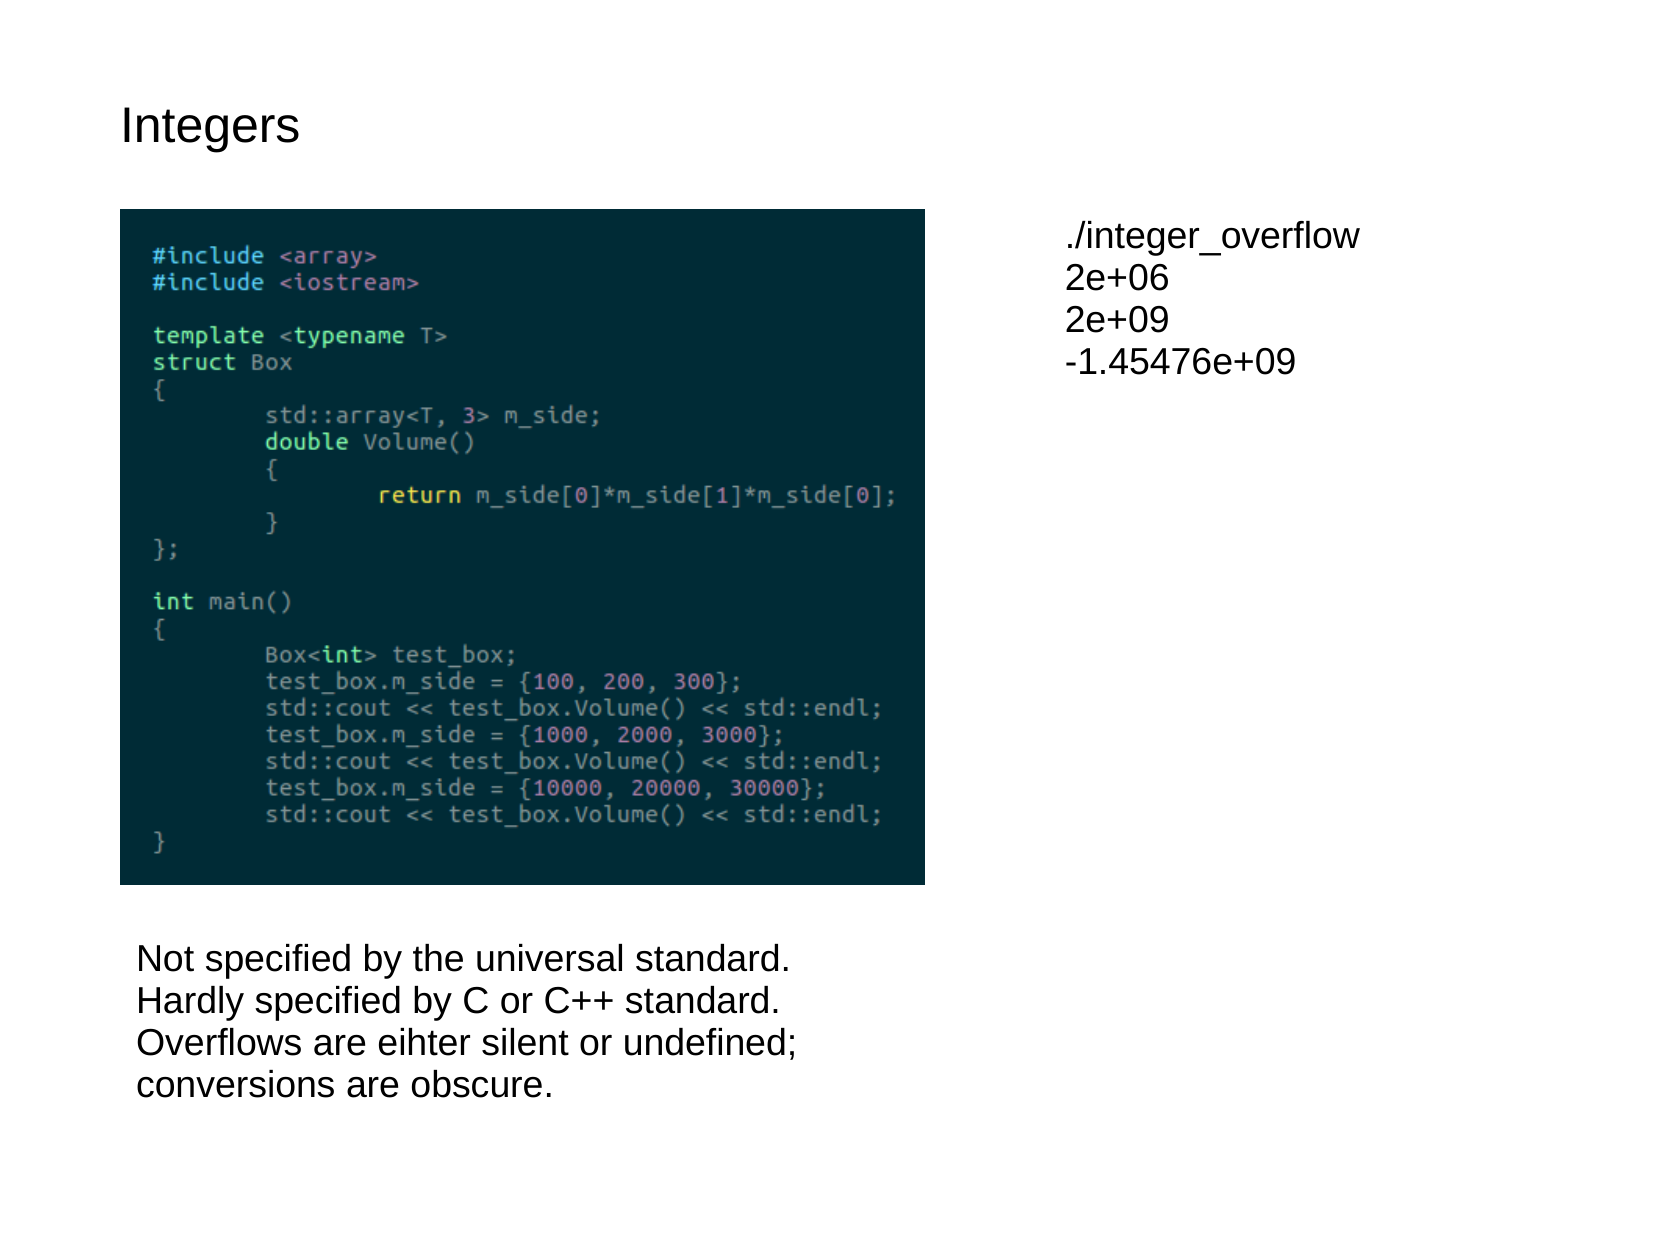

Integers
./integer_overflow
2e+06
2e+09
-1.45476e+09
Not specified by the universal standard.
Hardly specified by C or C++ standard.
Overflows are eihter silent or undefined;
conversions are obscure.